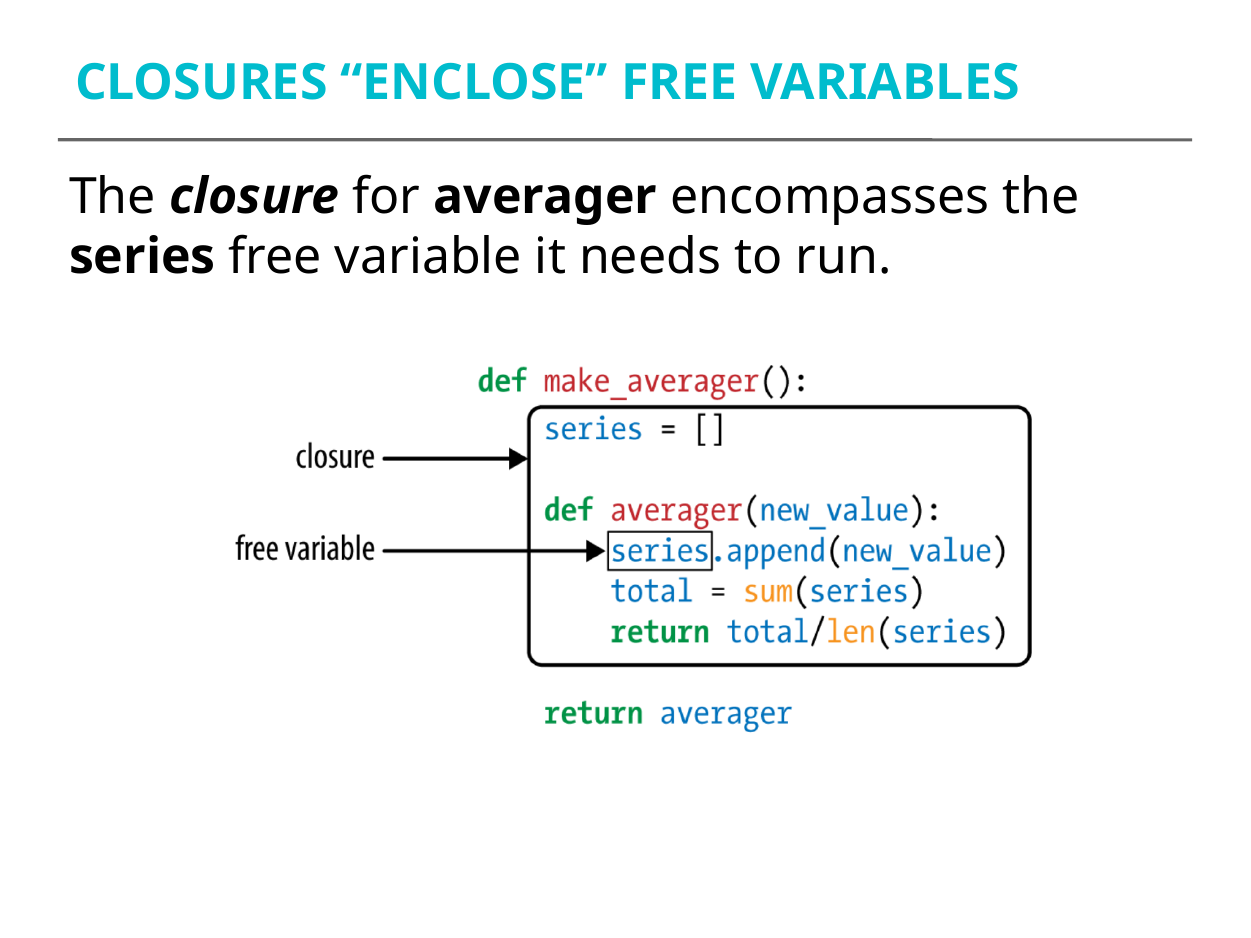

# CLOSURES “ENCLOSE” FREE VARIABLES
The closure for averager encompasses the series free variable it needs to run.